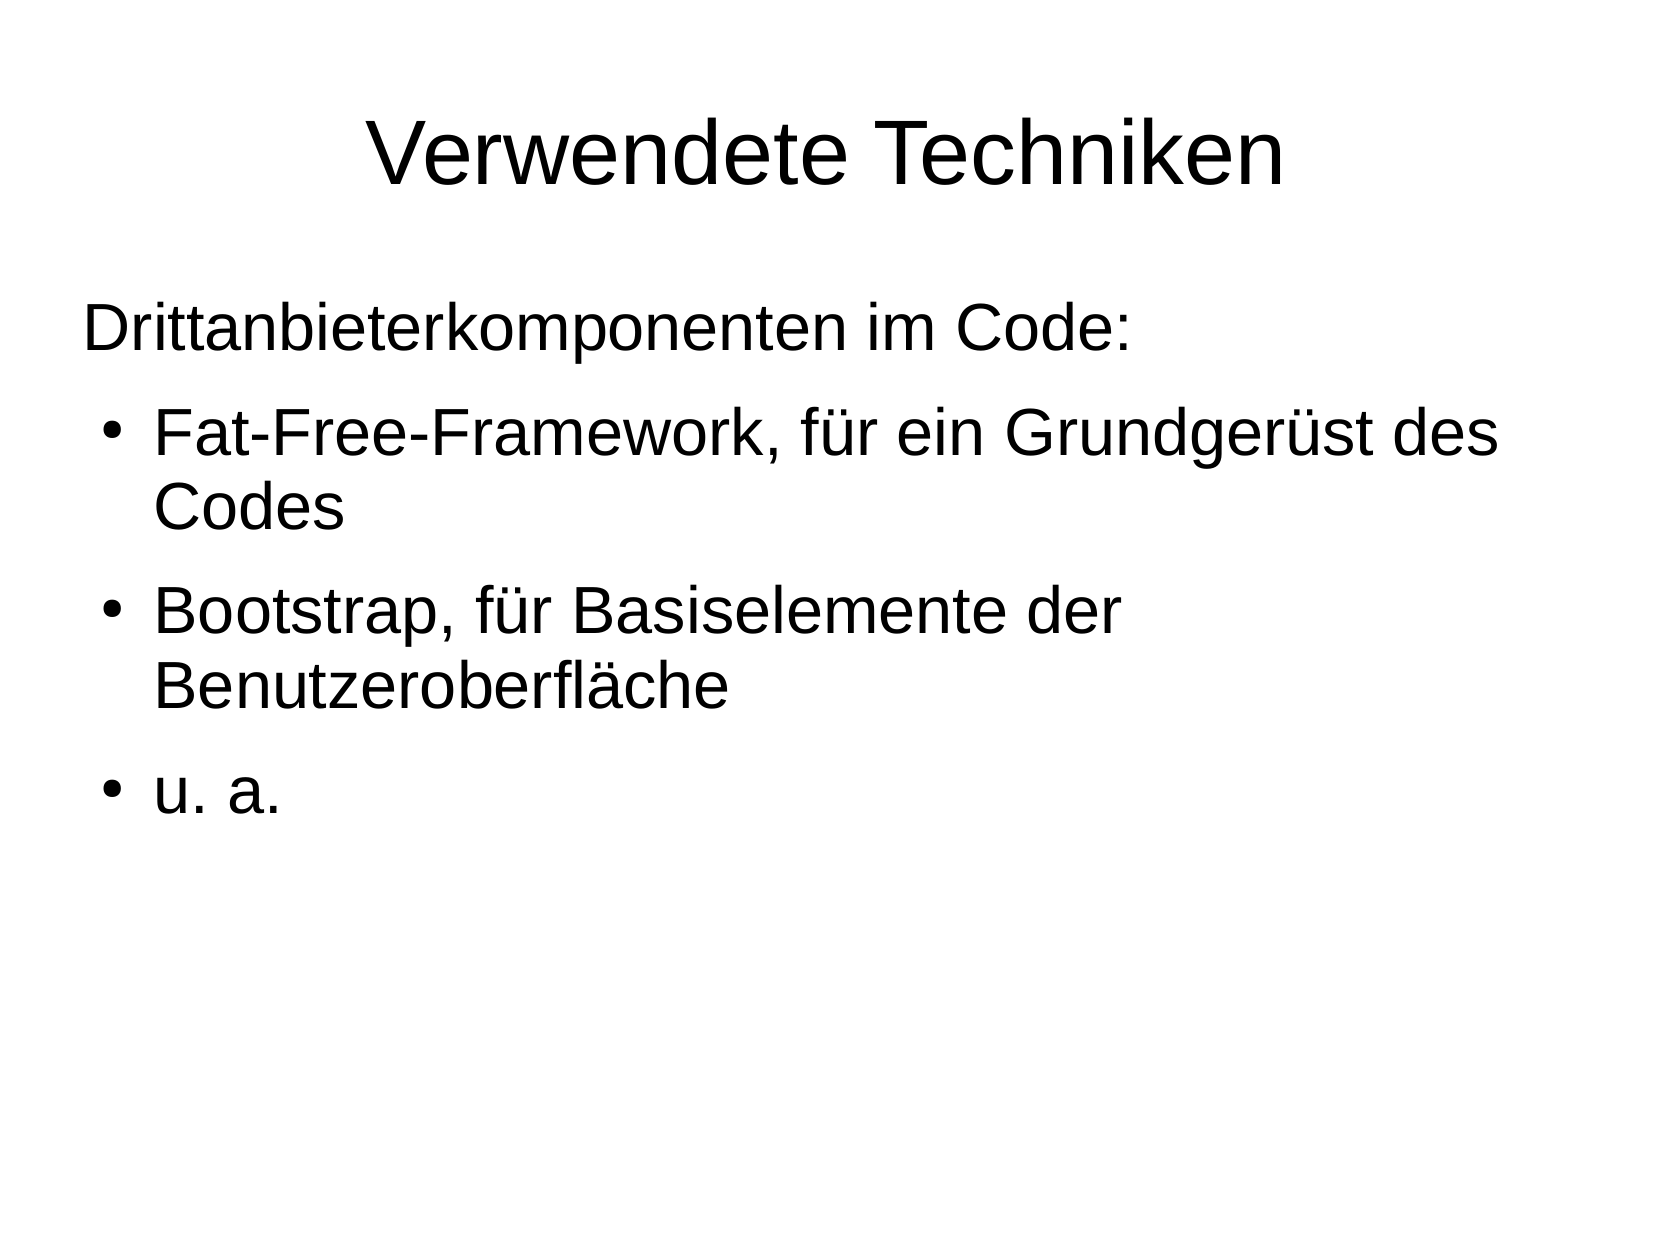

# Verwendete Techniken
Drittanbieterkomponenten im Code:
Fat-Free-Framework, für ein Grundgerüst des Codes
Bootstrap, für Basiselemente der Benutzeroberfläche
u. a.